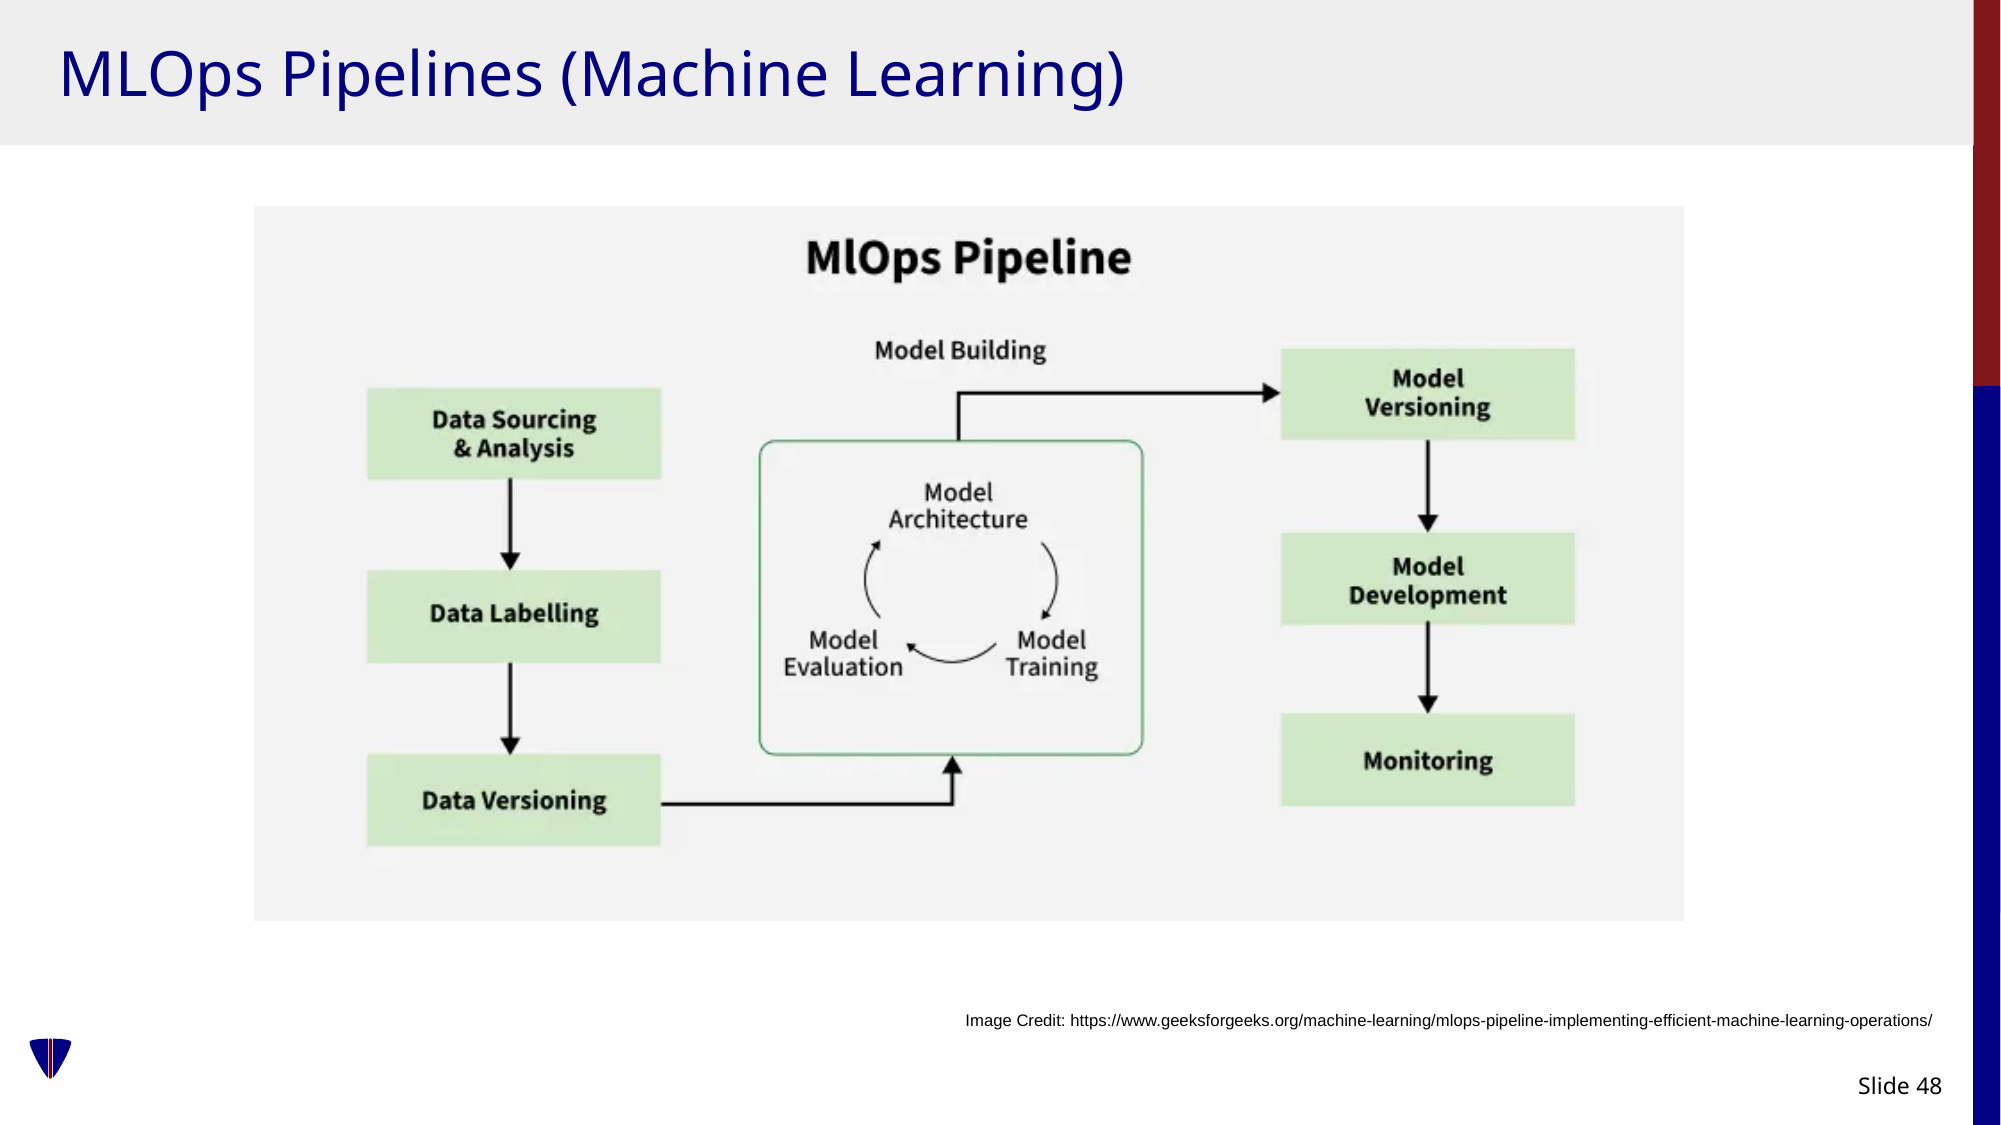

# MLOps Pipelines (Machine Learning)
Image Credit: https://www.geeksforgeeks.org/machine-learning/mlops-pipeline-implementing-efficient-machine-learning-operations/